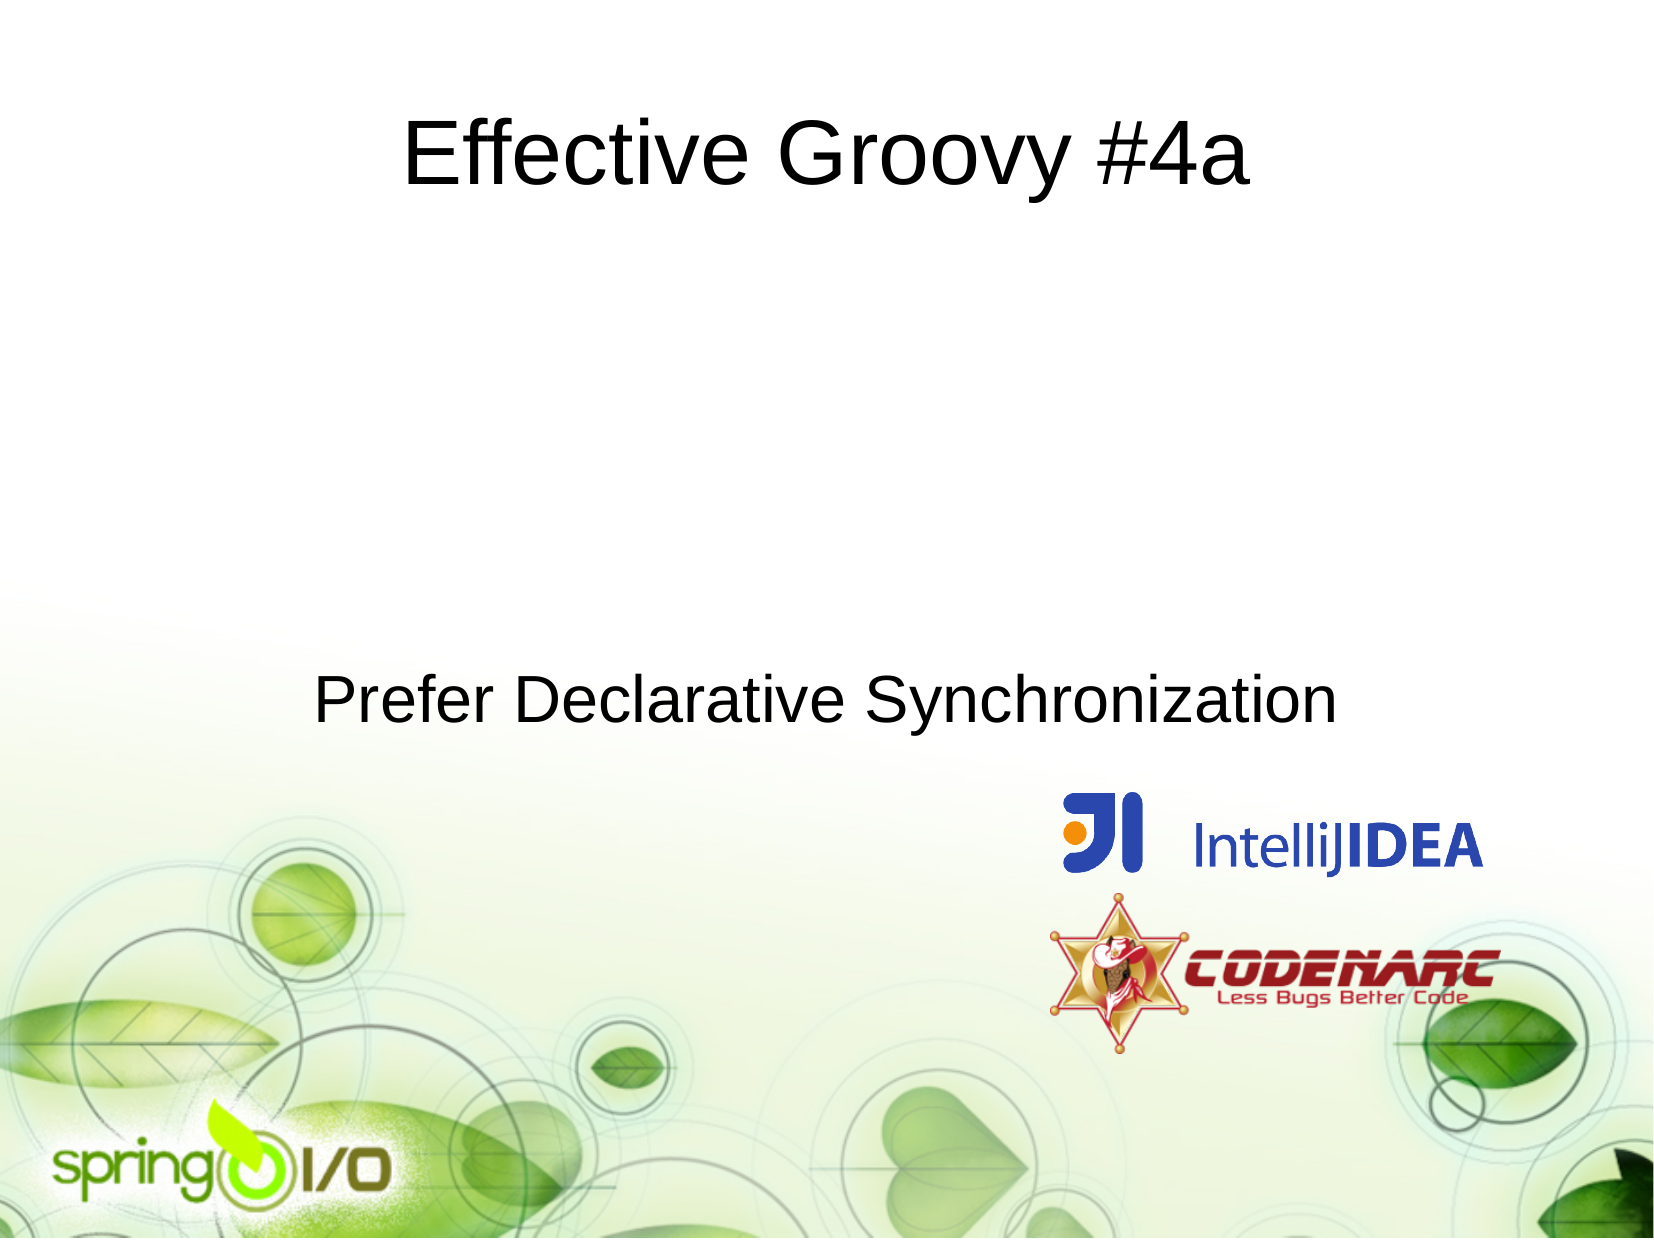

# Effective Groovy #4a
Prefer Declarative Synchronization